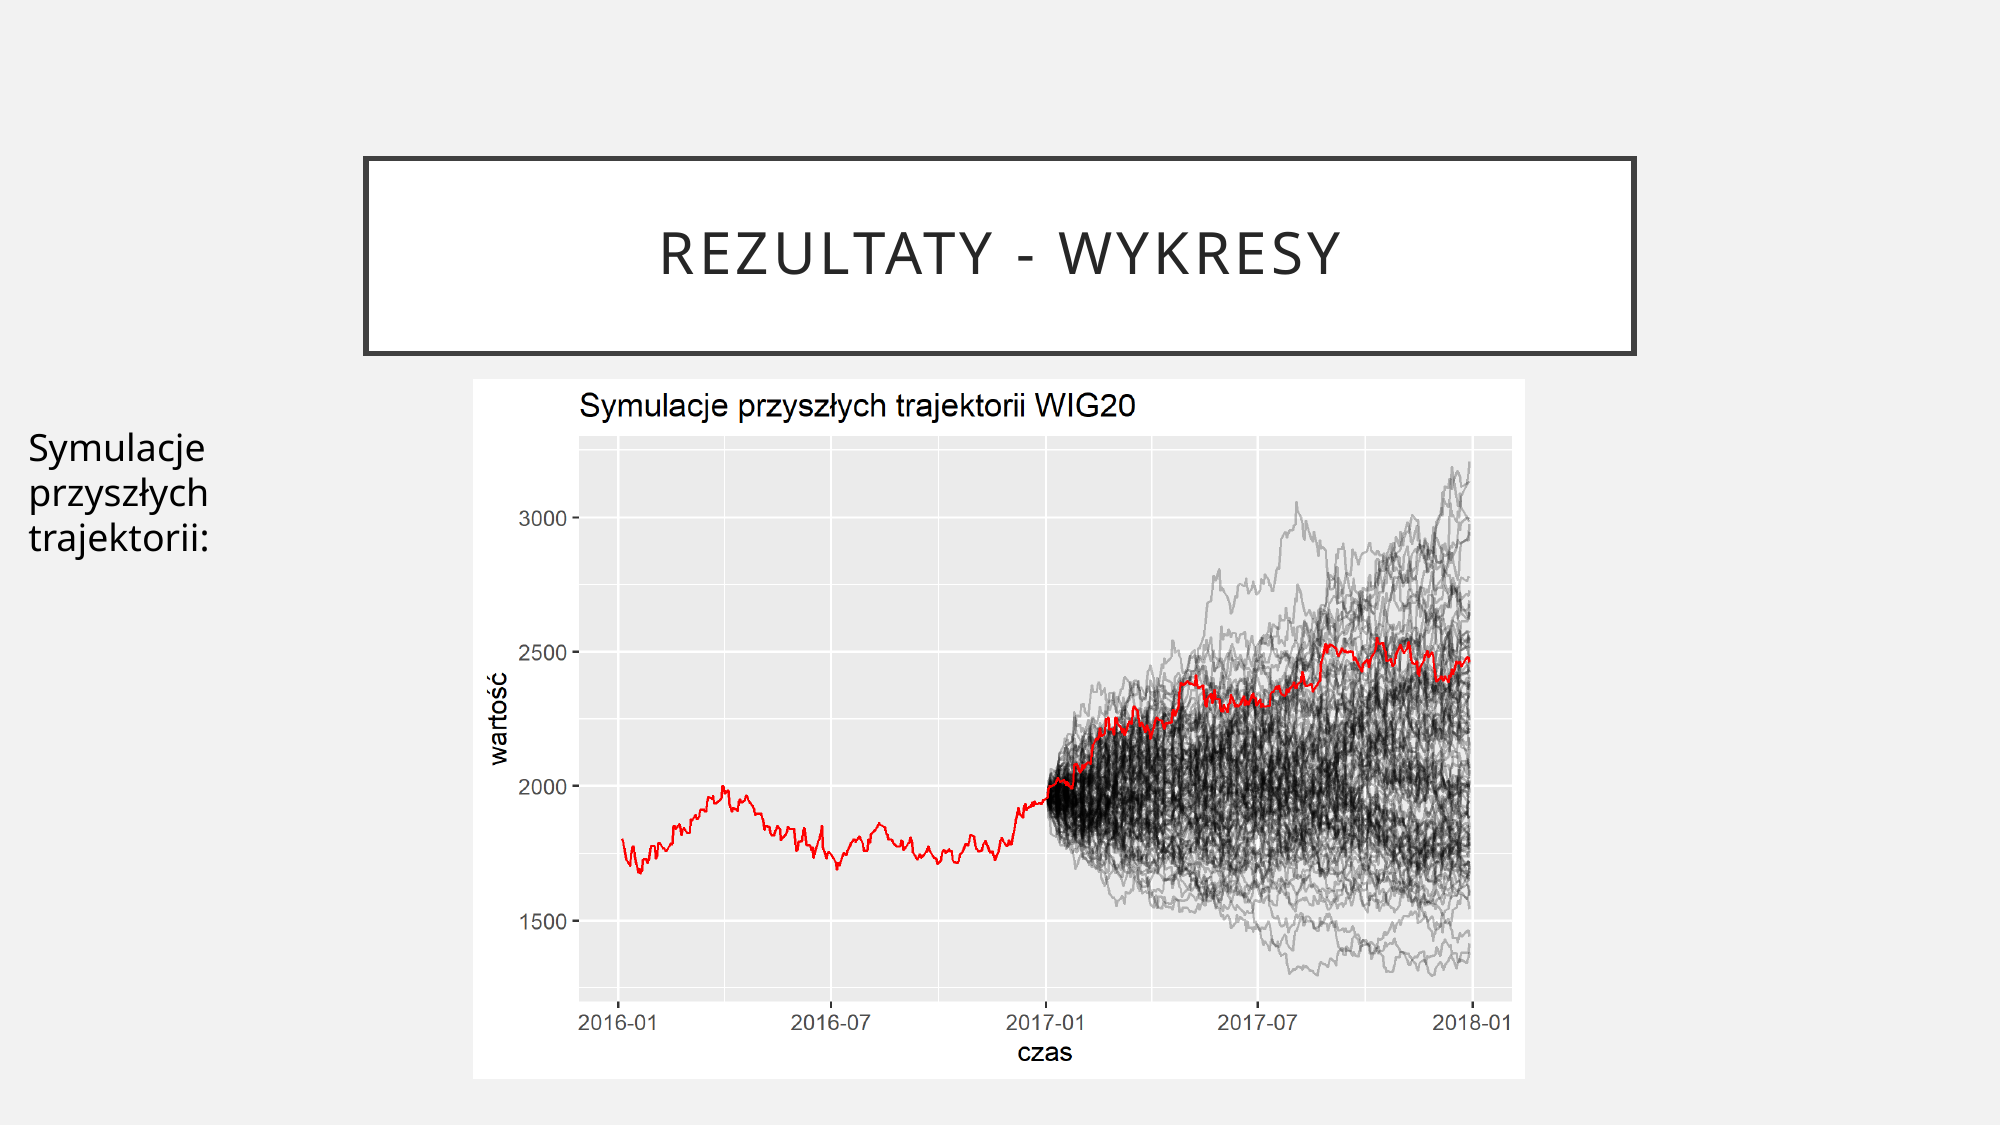

# Rezultaty - wykresy
Symulacje przyszłych trajektorii: